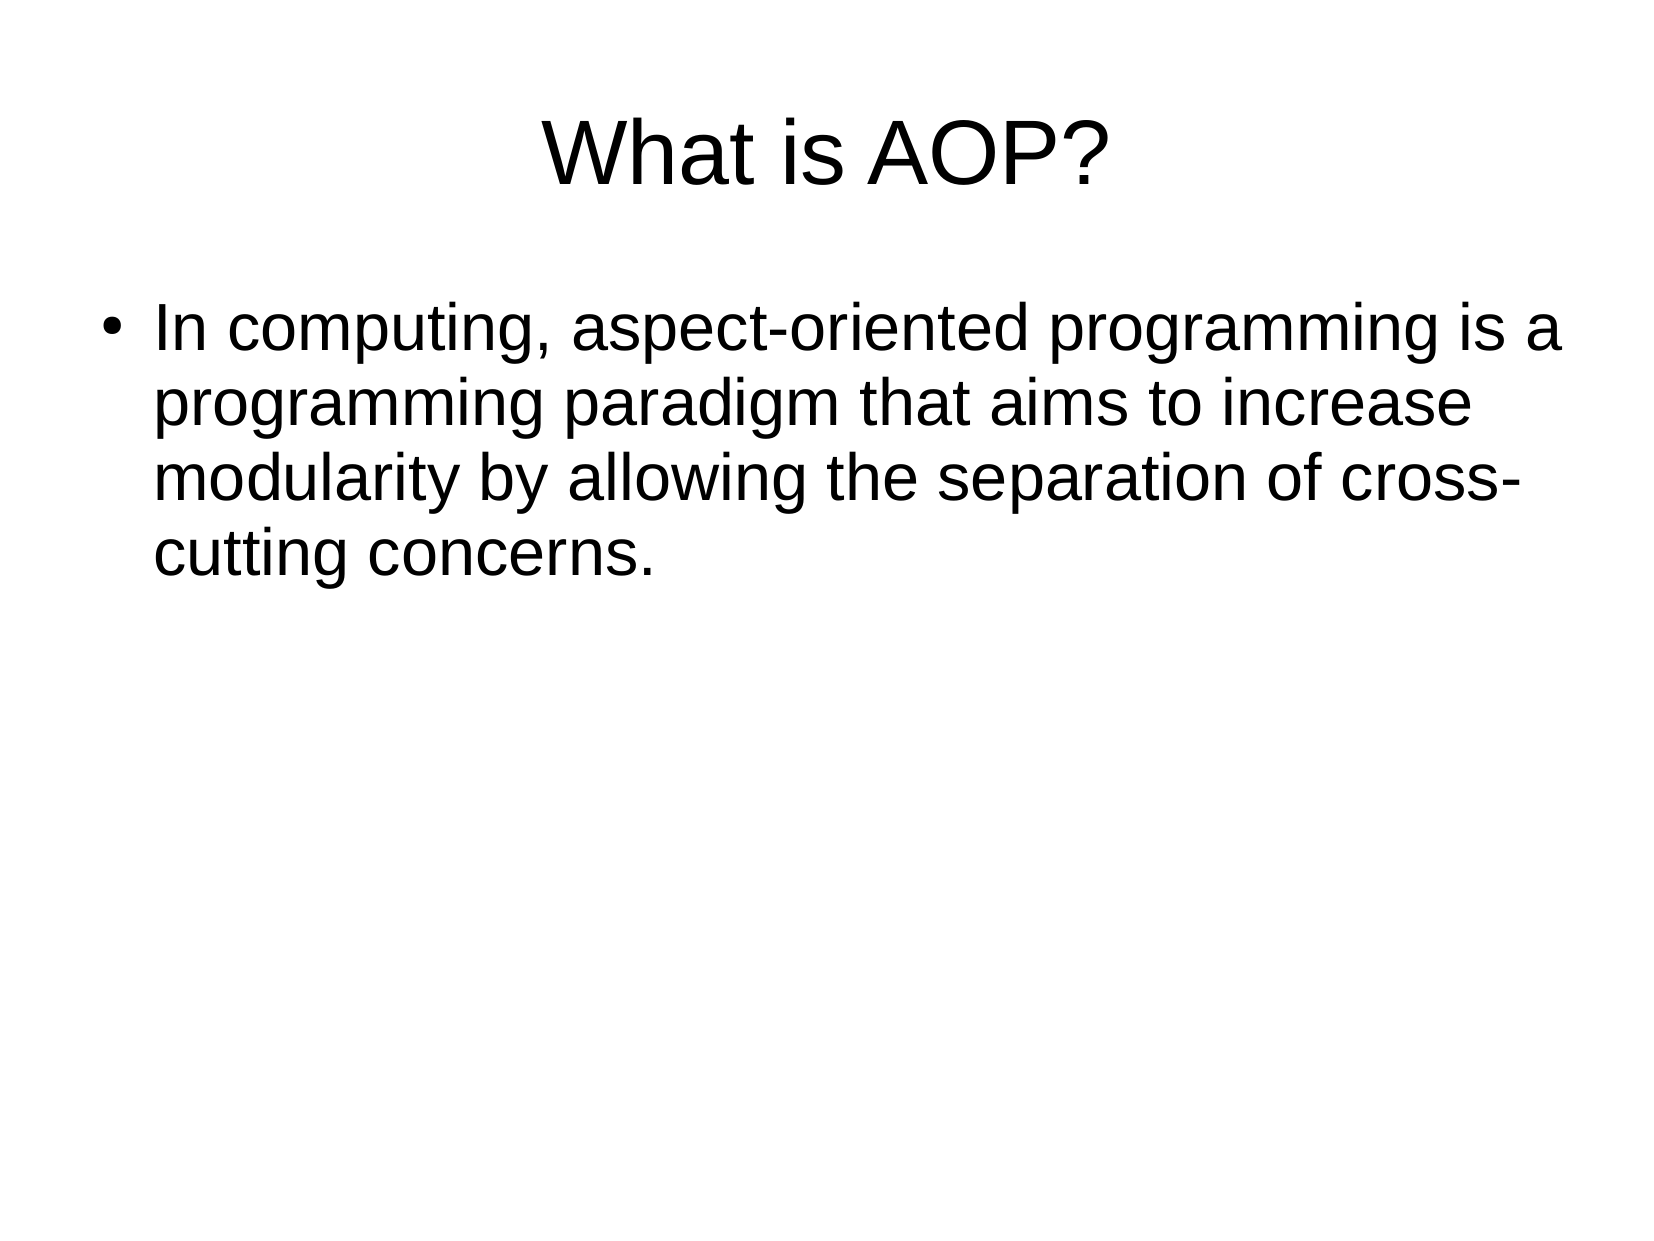

# What is AOP?
In computing, aspect-oriented programming is a programming paradigm that aims to increase modularity by allowing the separation of cross-cutting concerns.